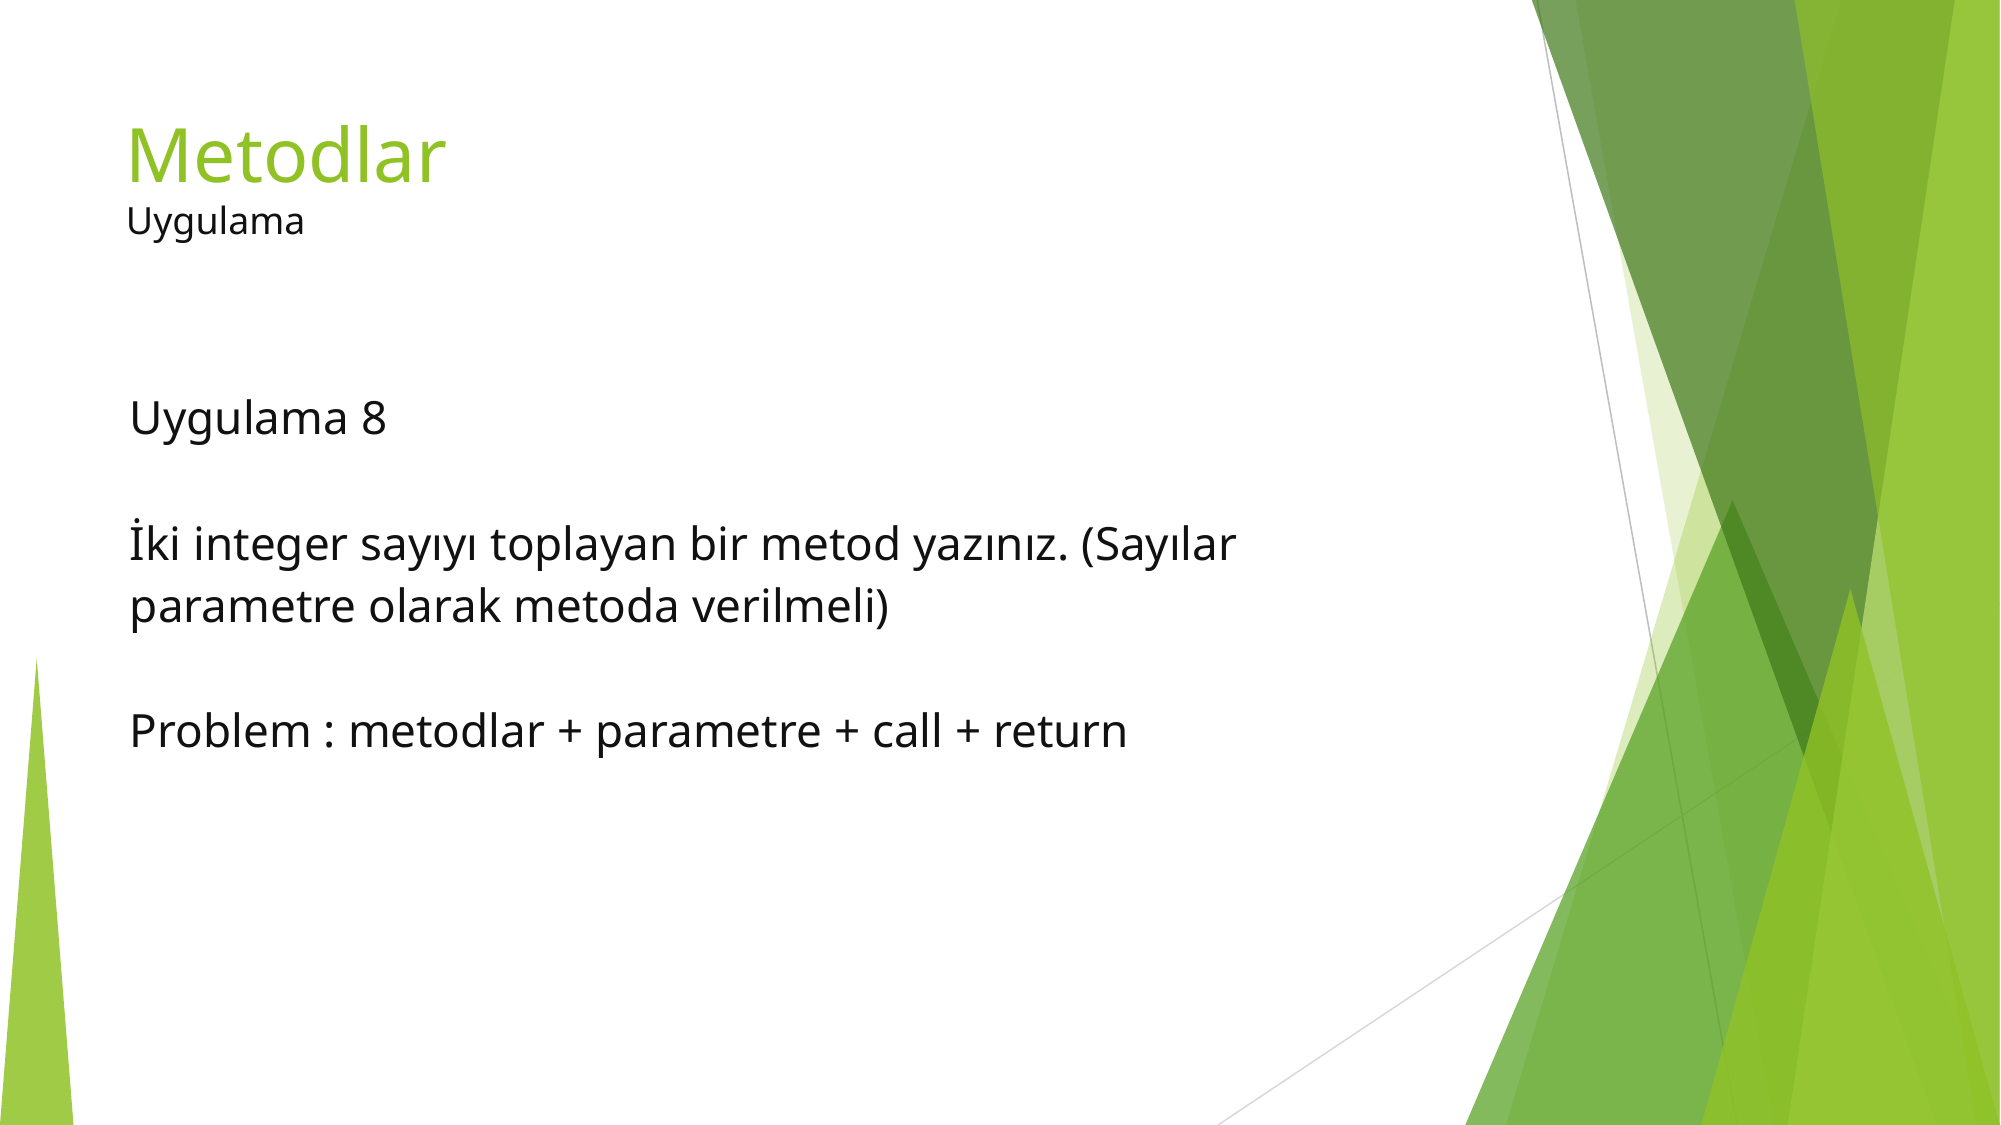

# Metodlar Uygulama
Uygulama 8
İki integer sayıyı toplayan bir metod yazınız. (Sayılar parametre olarak metoda verilmeli)
Problem : metodlar + parametre + call + return